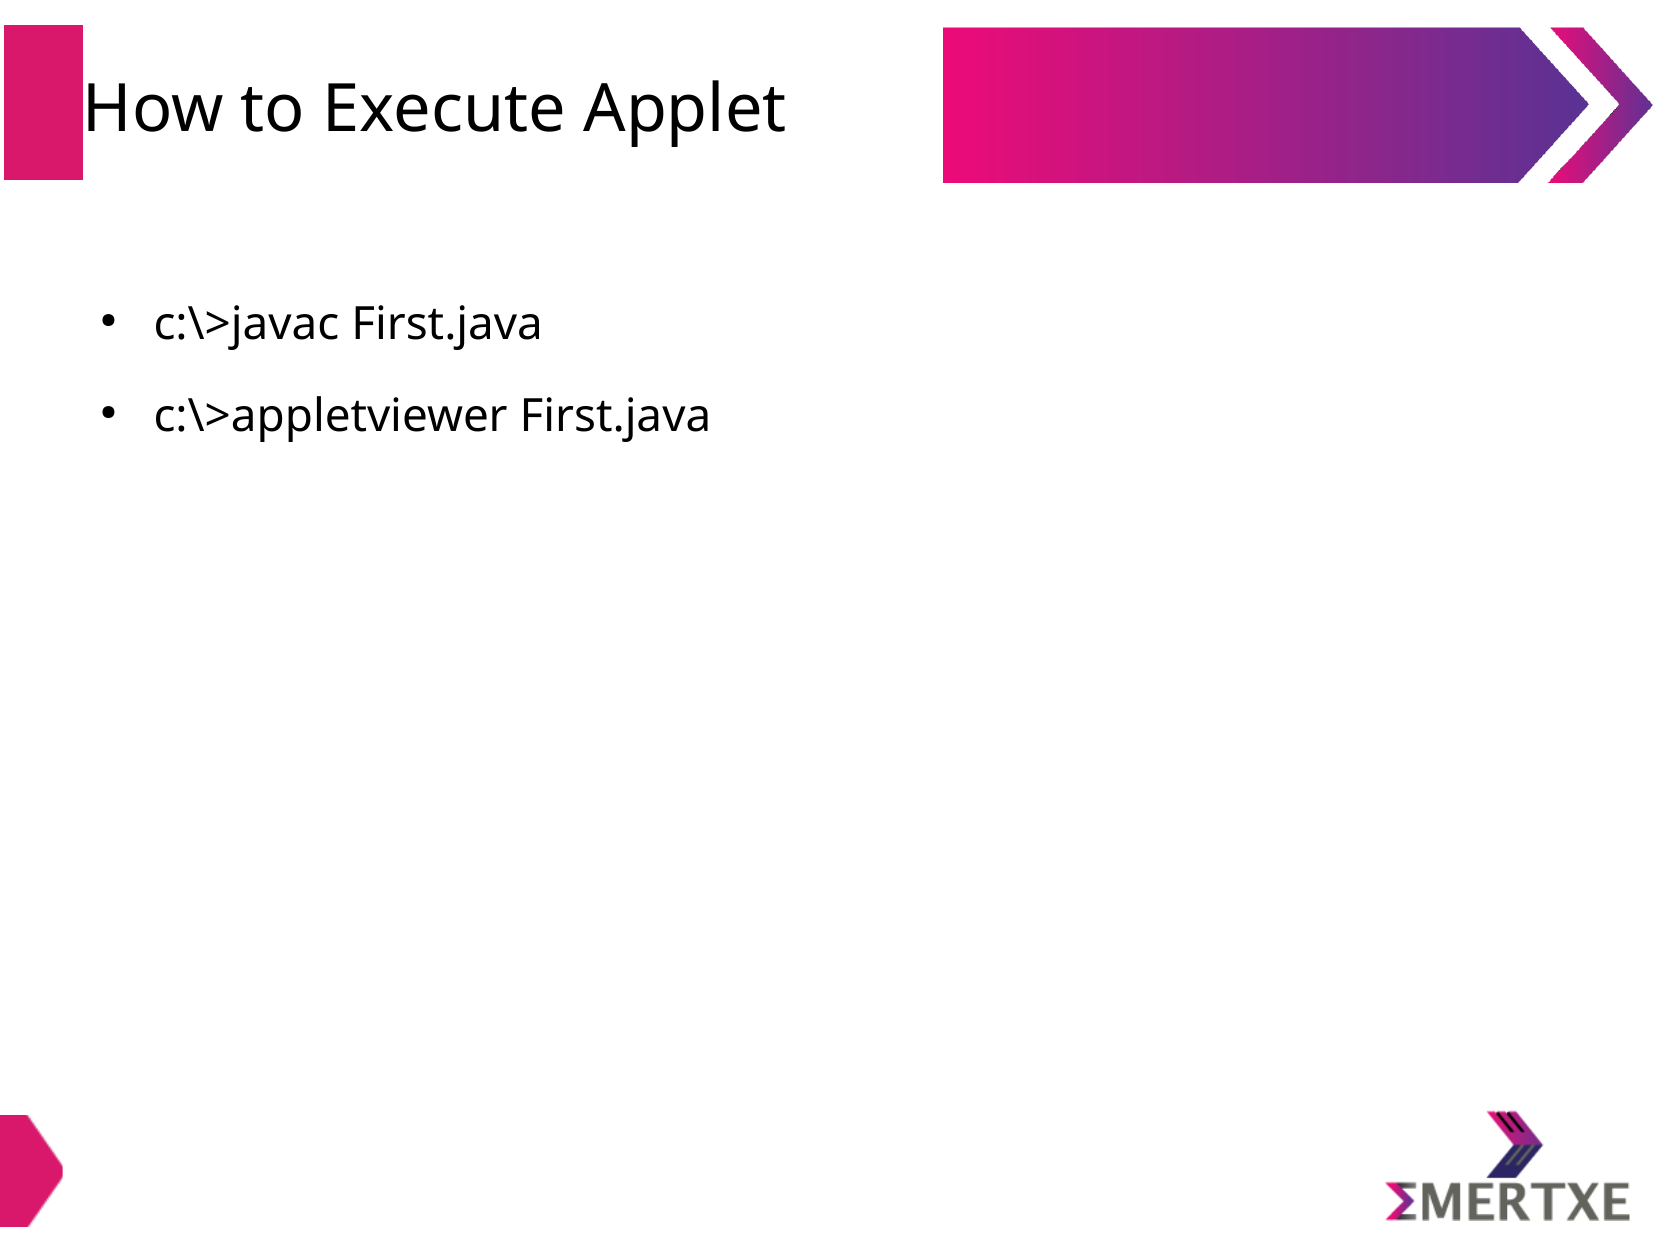

# How to Execute Applet
c:\>javac First.java
c:\>appletviewer First.java